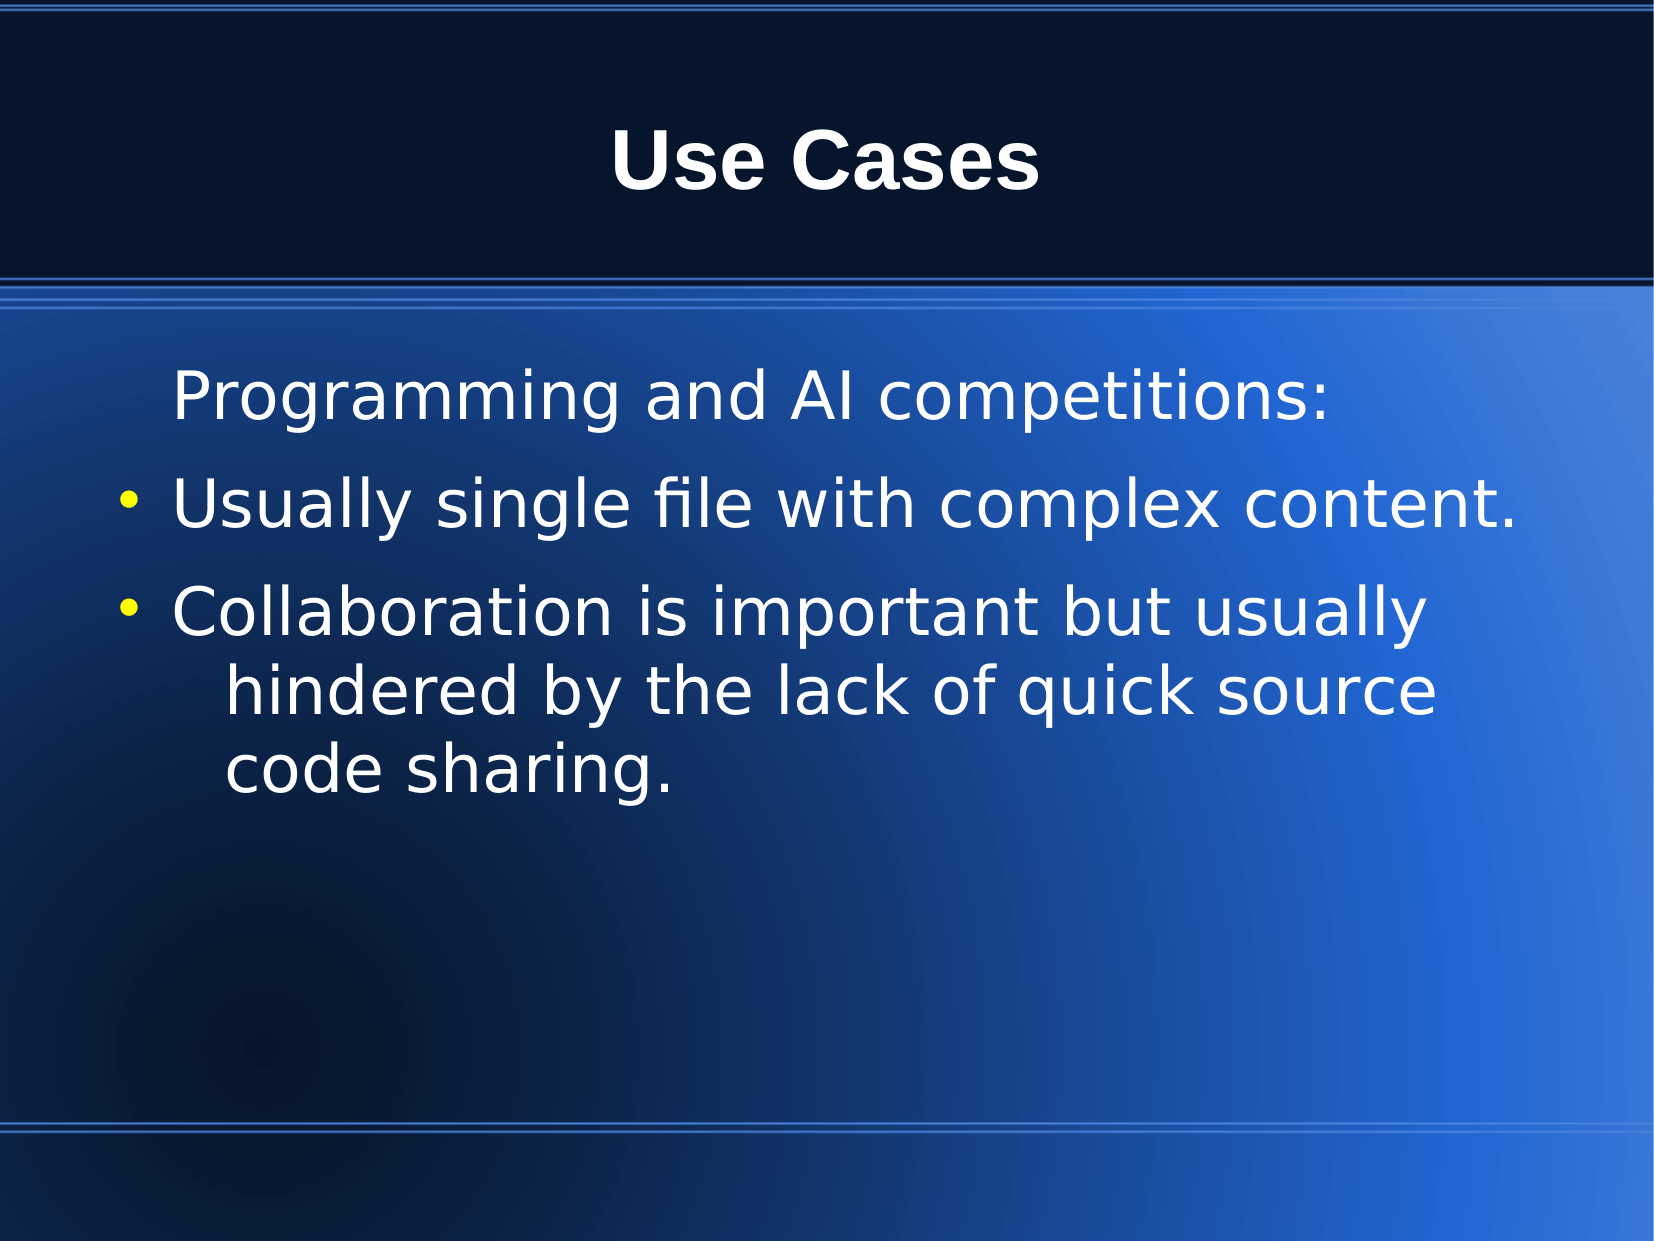

# Use Cases
Programming and AI competitions:
Usually single file with complex content.
Collaboration is important but usually hindered by the lack of quick source code sharing.